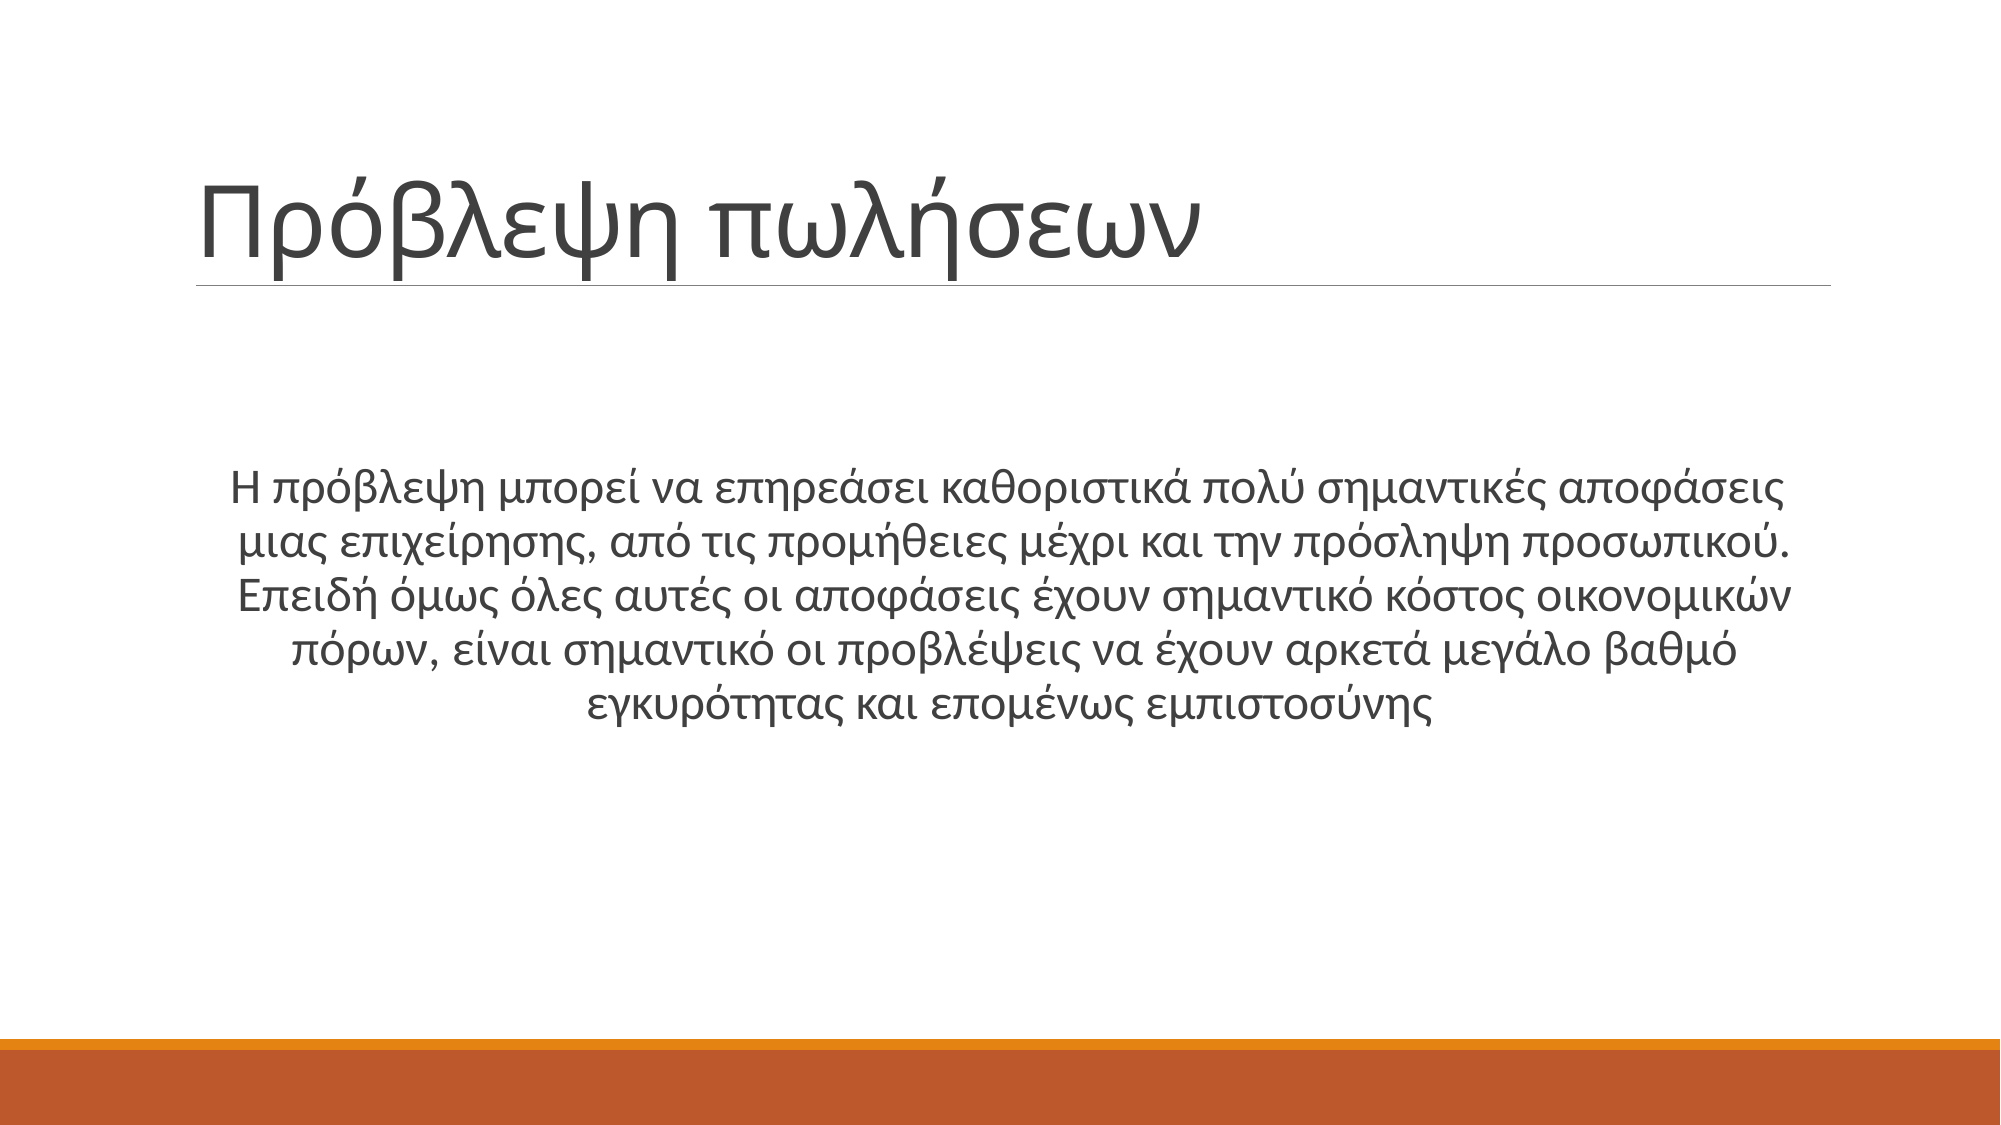

# Πρόβλεψη πωλήσεων
Η πρόβλεψη μπορεί να επηρεάσει καθοριστικά πολύ σημαντικές αποφάσεις μιας επιχείρησης, από τις προμήθειες μέχρι και την πρόσληψη προσωπικού. Επειδή όμως όλες αυτές οι αποφάσεις έχουν σημαντικό κόστος οικονομικών πόρων, είναι σημαντικό οι προβλέψεις να έχουν αρκετά μεγάλο βαθμό εγκυρότητας και επομένως εμπιστοσύνης